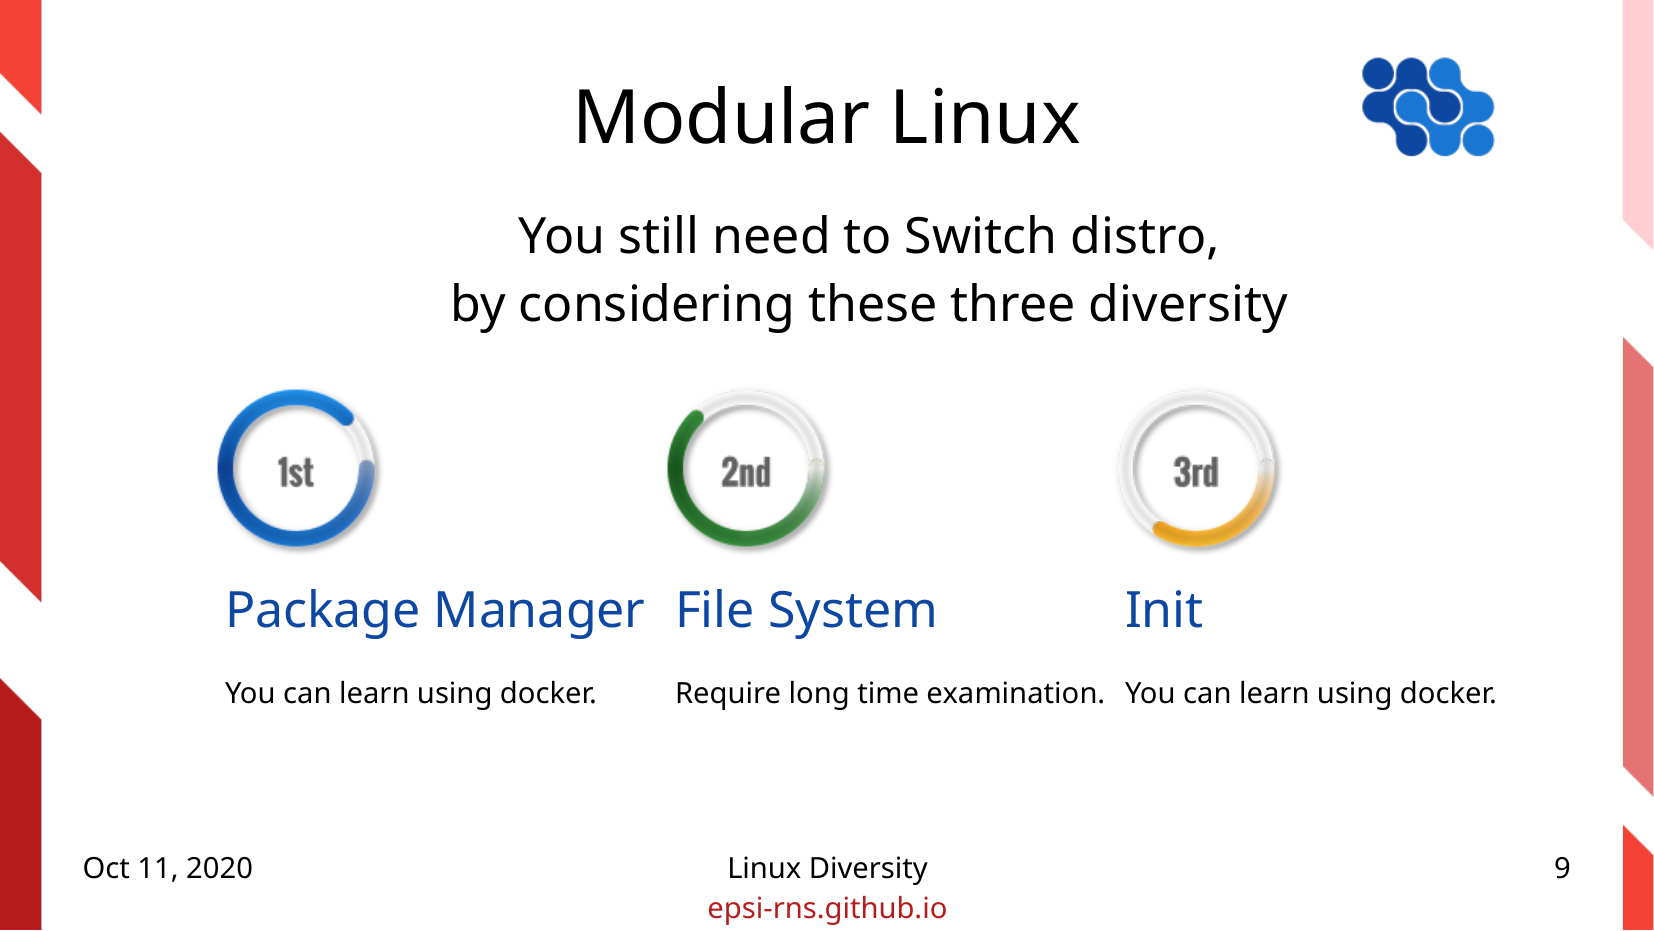

# Modular Linux
You still need to Switch distro,
by considering these three diversity
Package Manager
You can learn using docker.
File System
Require long time examination.
Init
You can learn using docker.
Oct 11, 2020
Linux Diversity
9